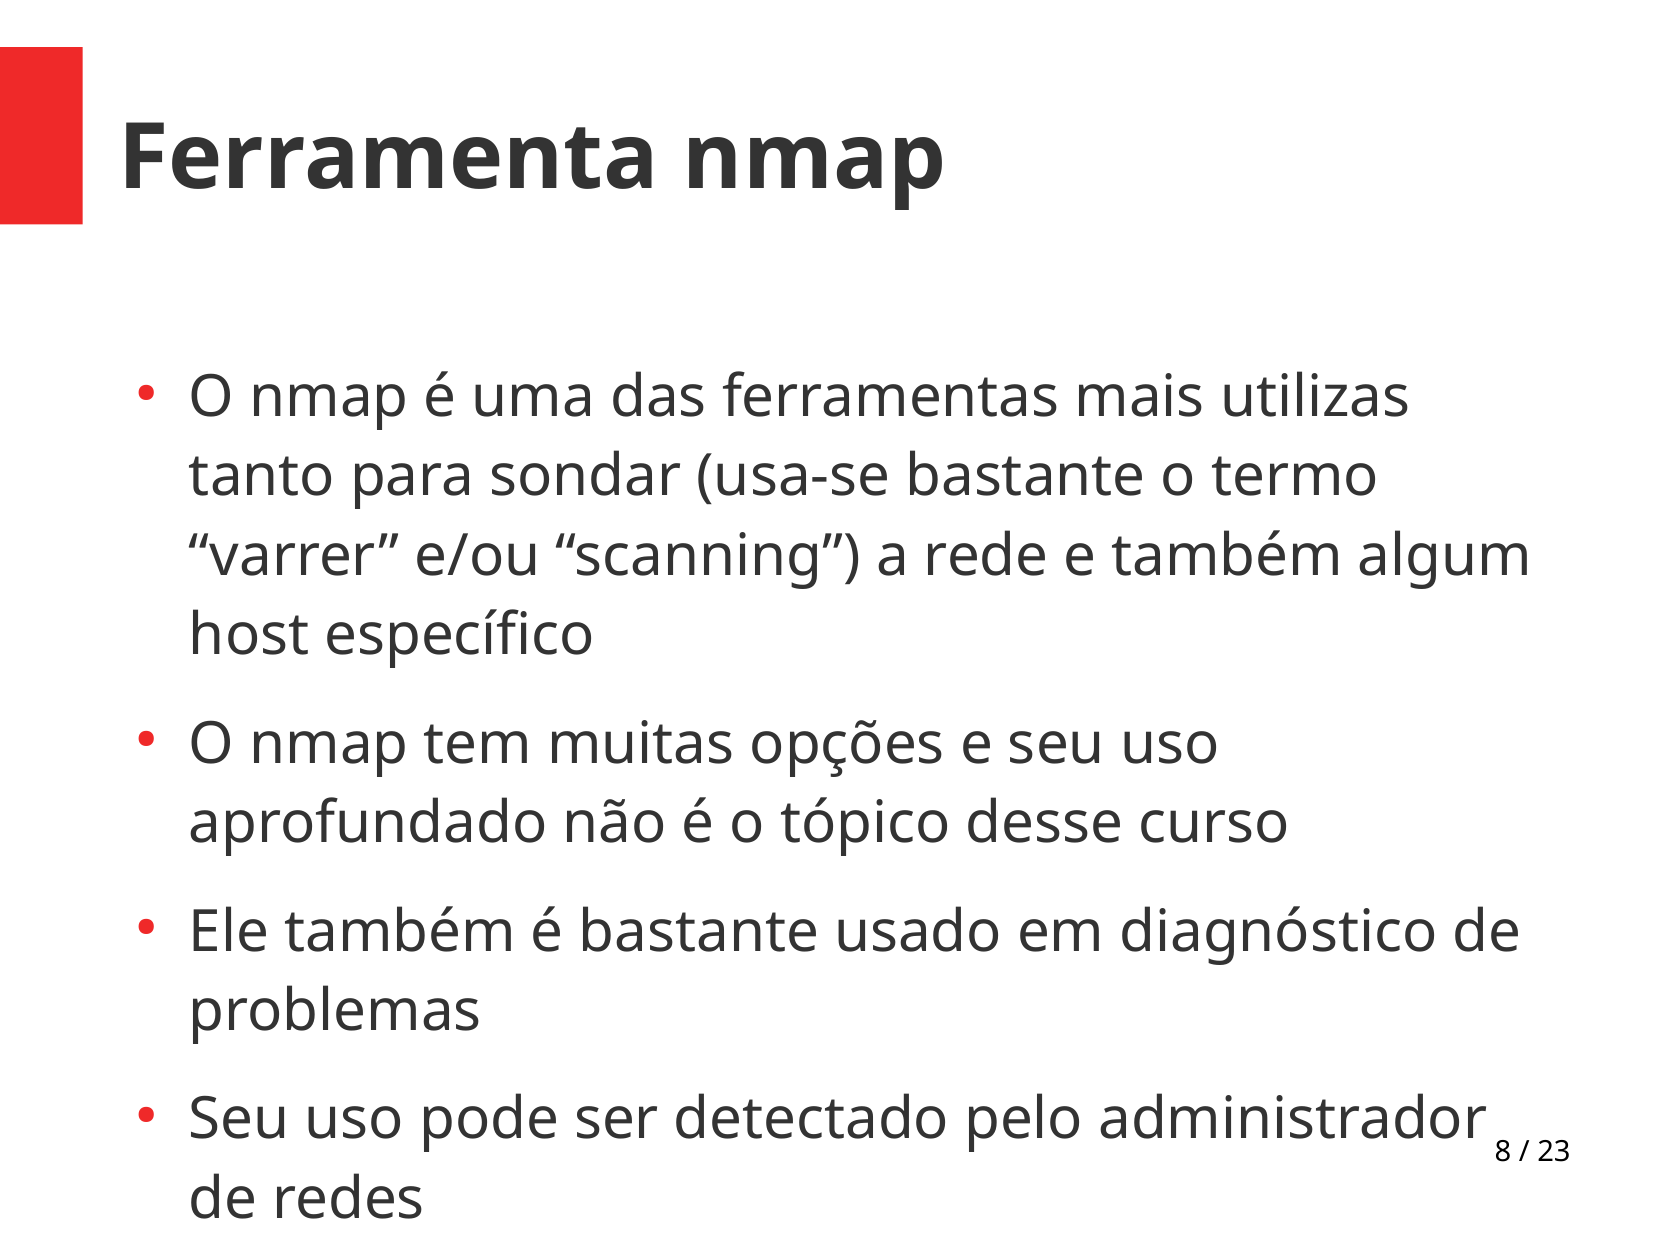

# Ferramenta nmap
O nmap é uma das ferramentas mais utilizas tanto para sondar (usa-se bastante o termo “varrer” e/ou “scanning”) a rede e também algum host específico
O nmap tem muitas opções e seu uso aprofundado não é o tópico desse curso
Ele também é bastante usado em diagnóstico de problemas
Seu uso pode ser detectado pelo administrador de redes
8